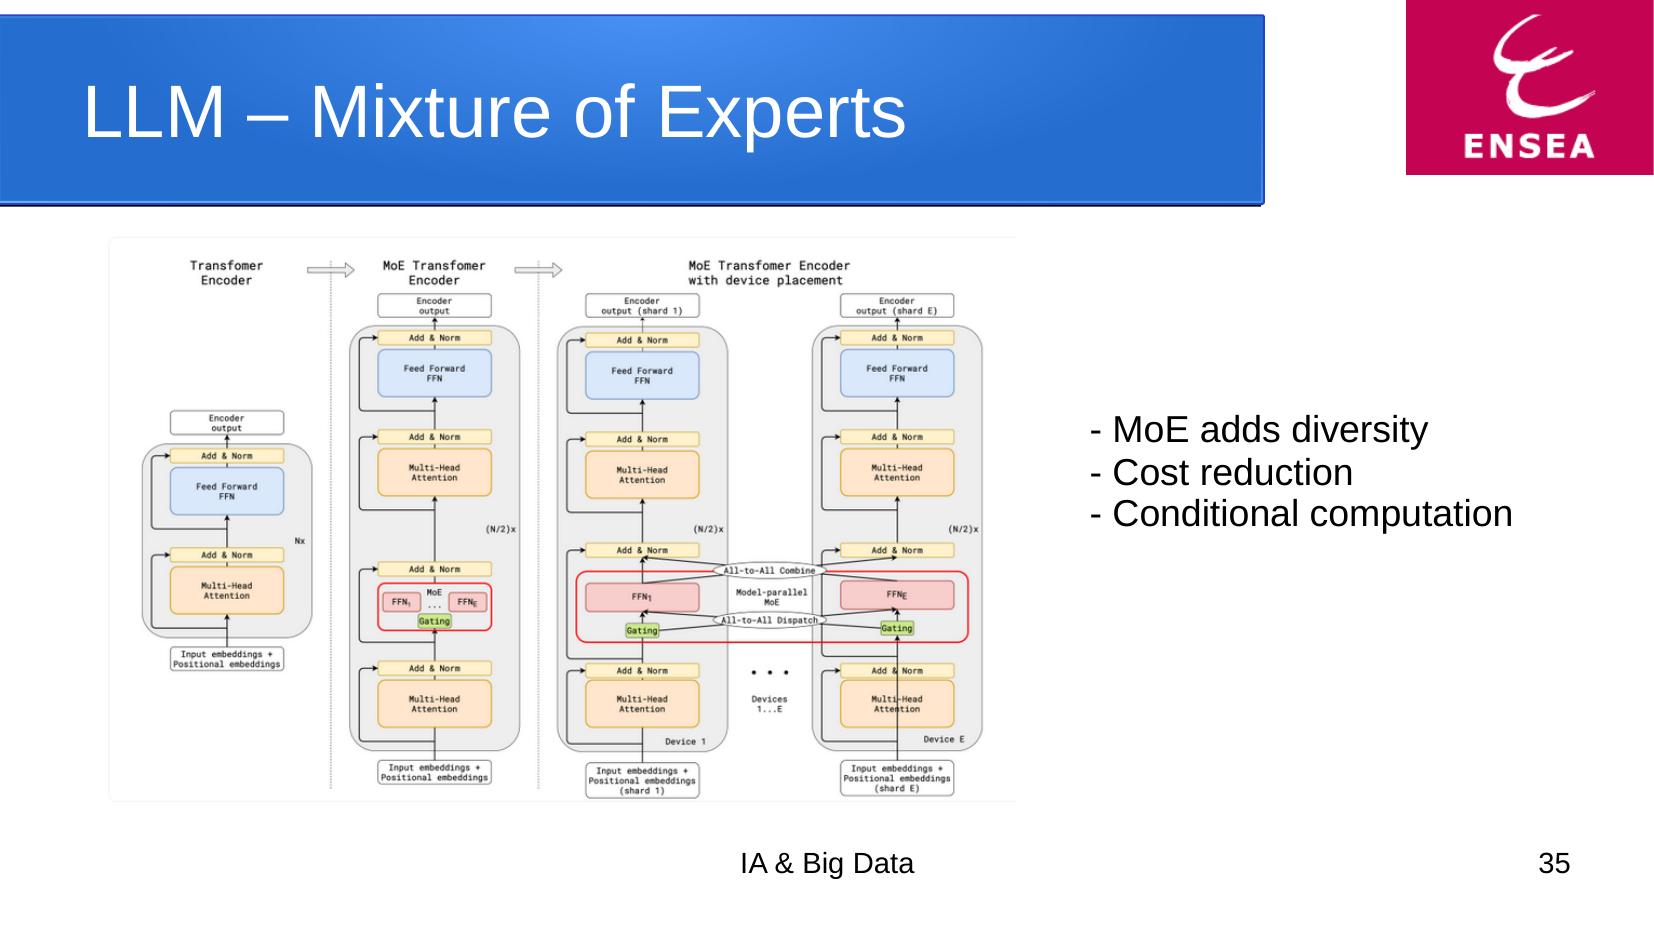

# LLM – Mixture of Experts
- MoE adds diversity
- Cost reduction
- Conditional computation
IA & Big Data
35